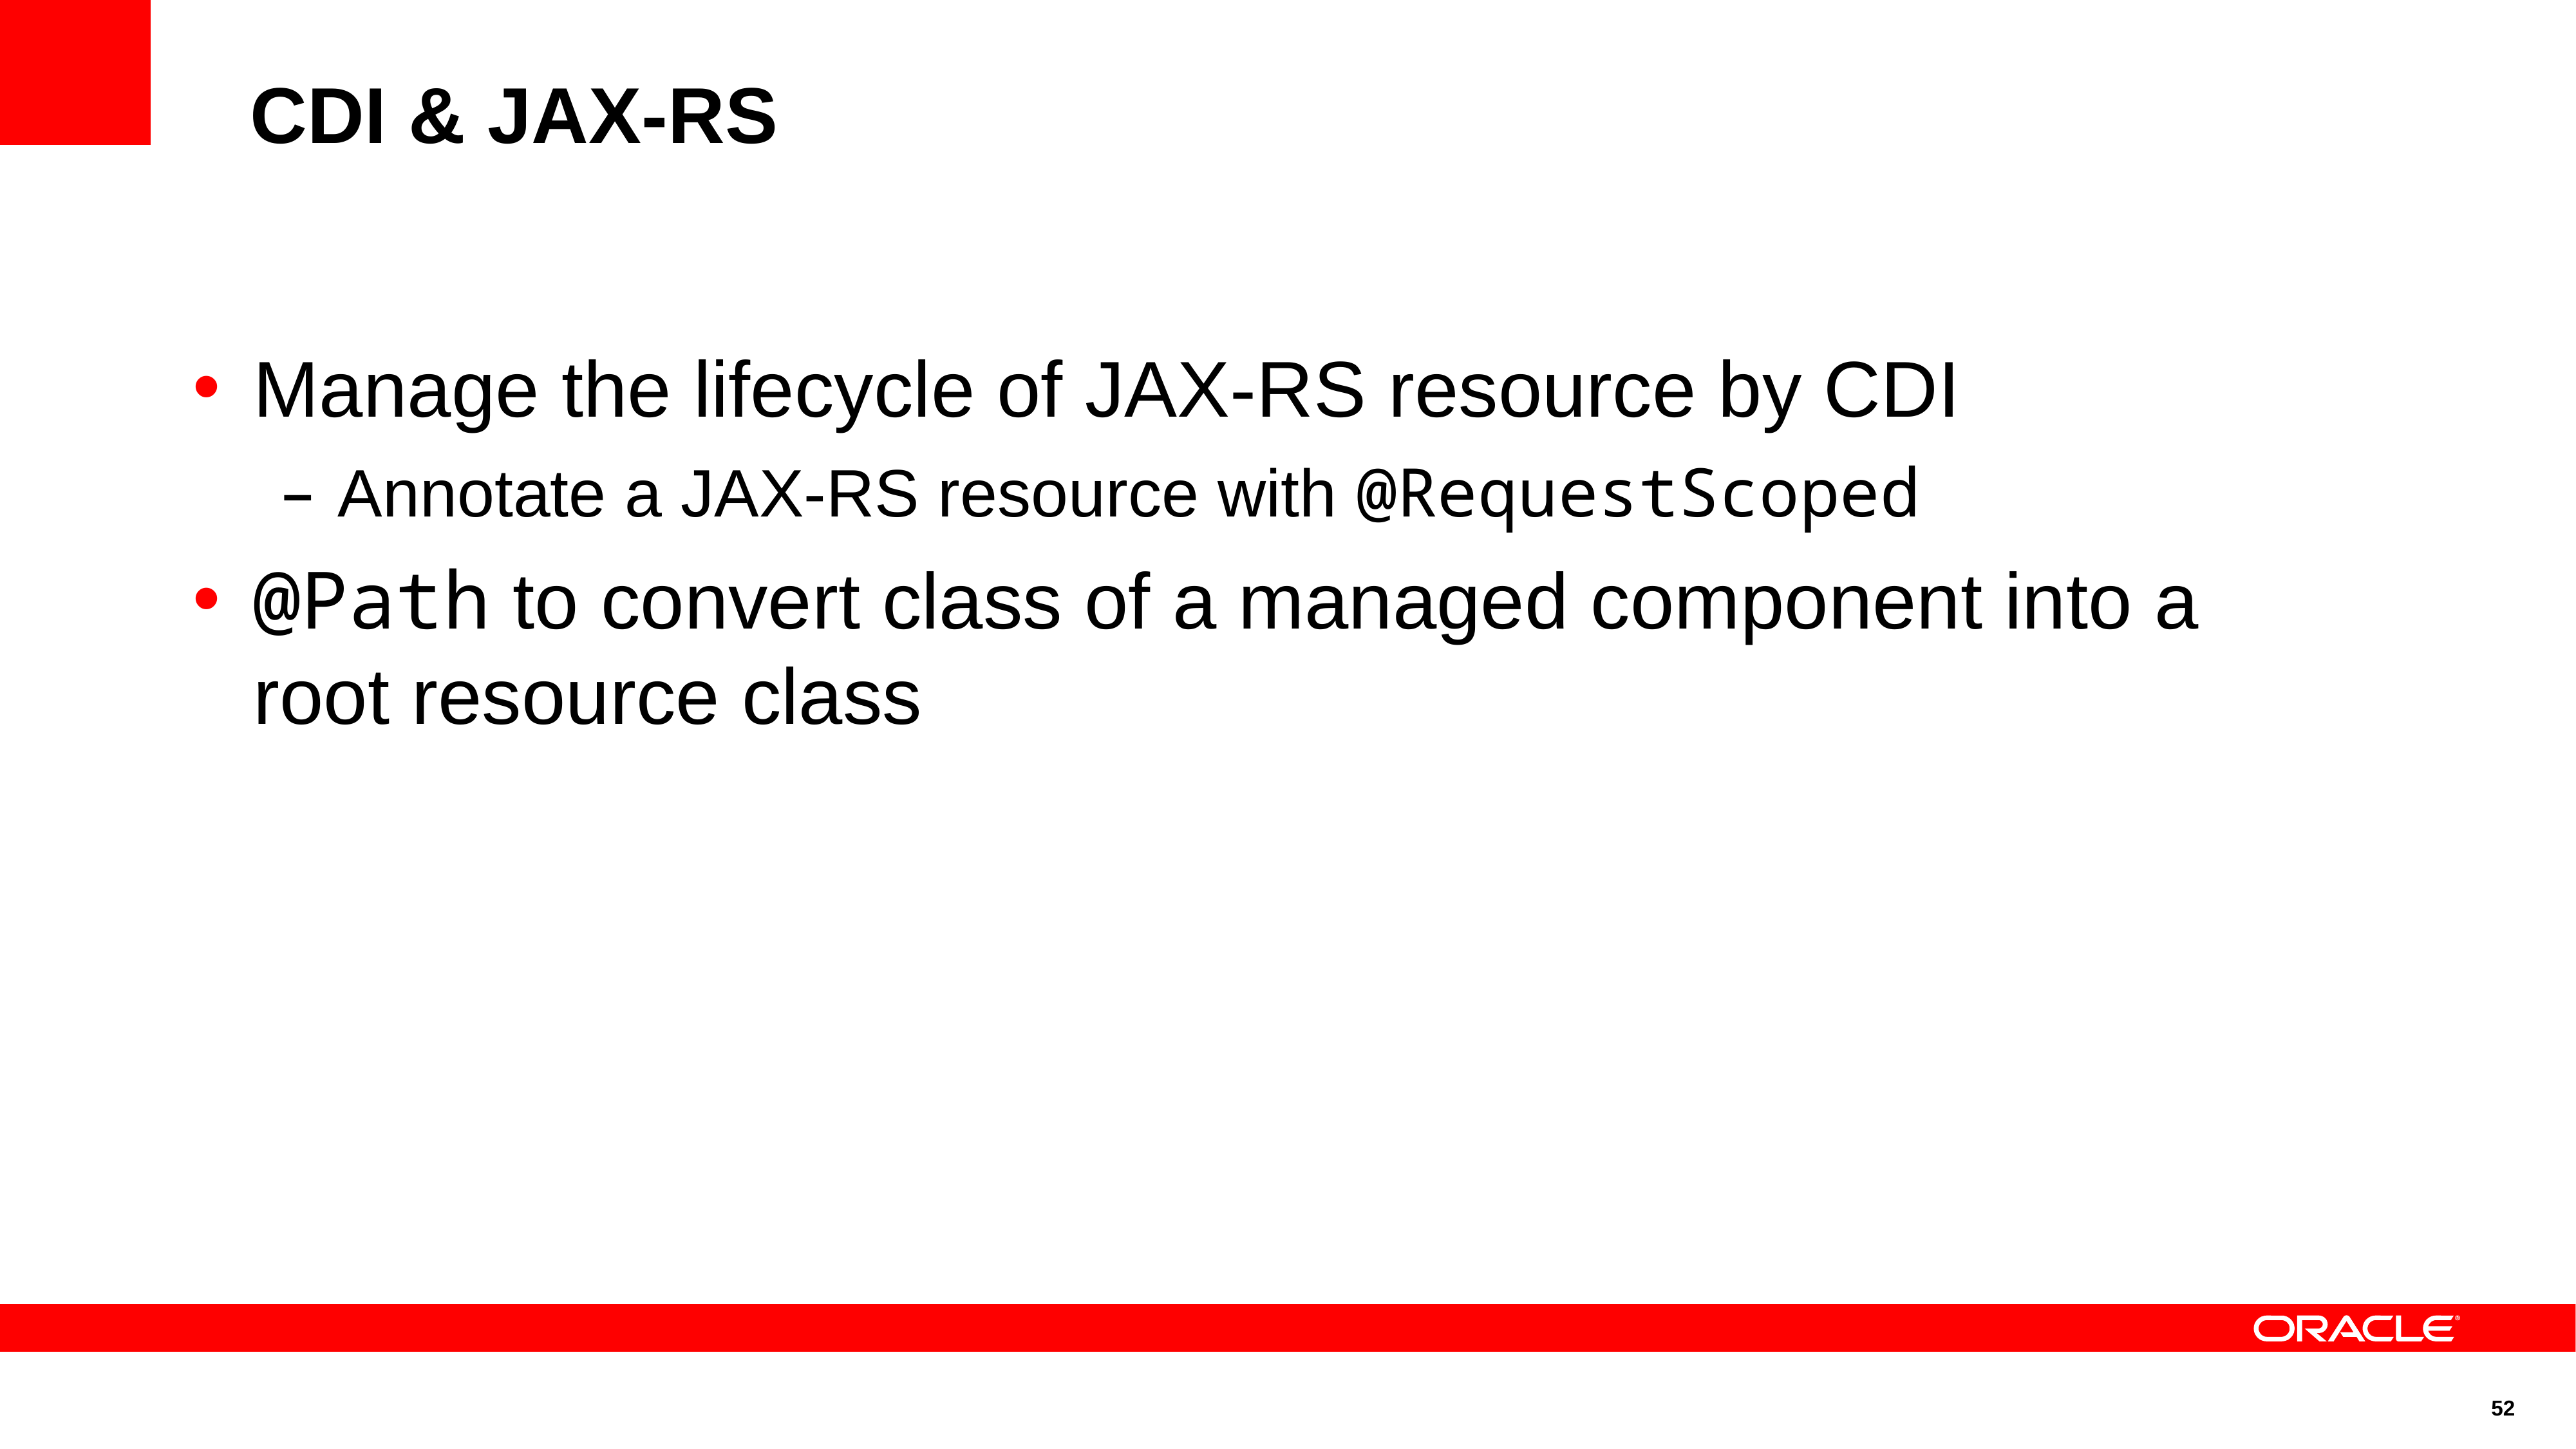

# CDI & JAX-RS
Manage the lifecycle of JAX-RS resource by CDI
Annotate a JAX-RS resource with @RequestScoped
@Path to convert class of a managed component into a root resource class